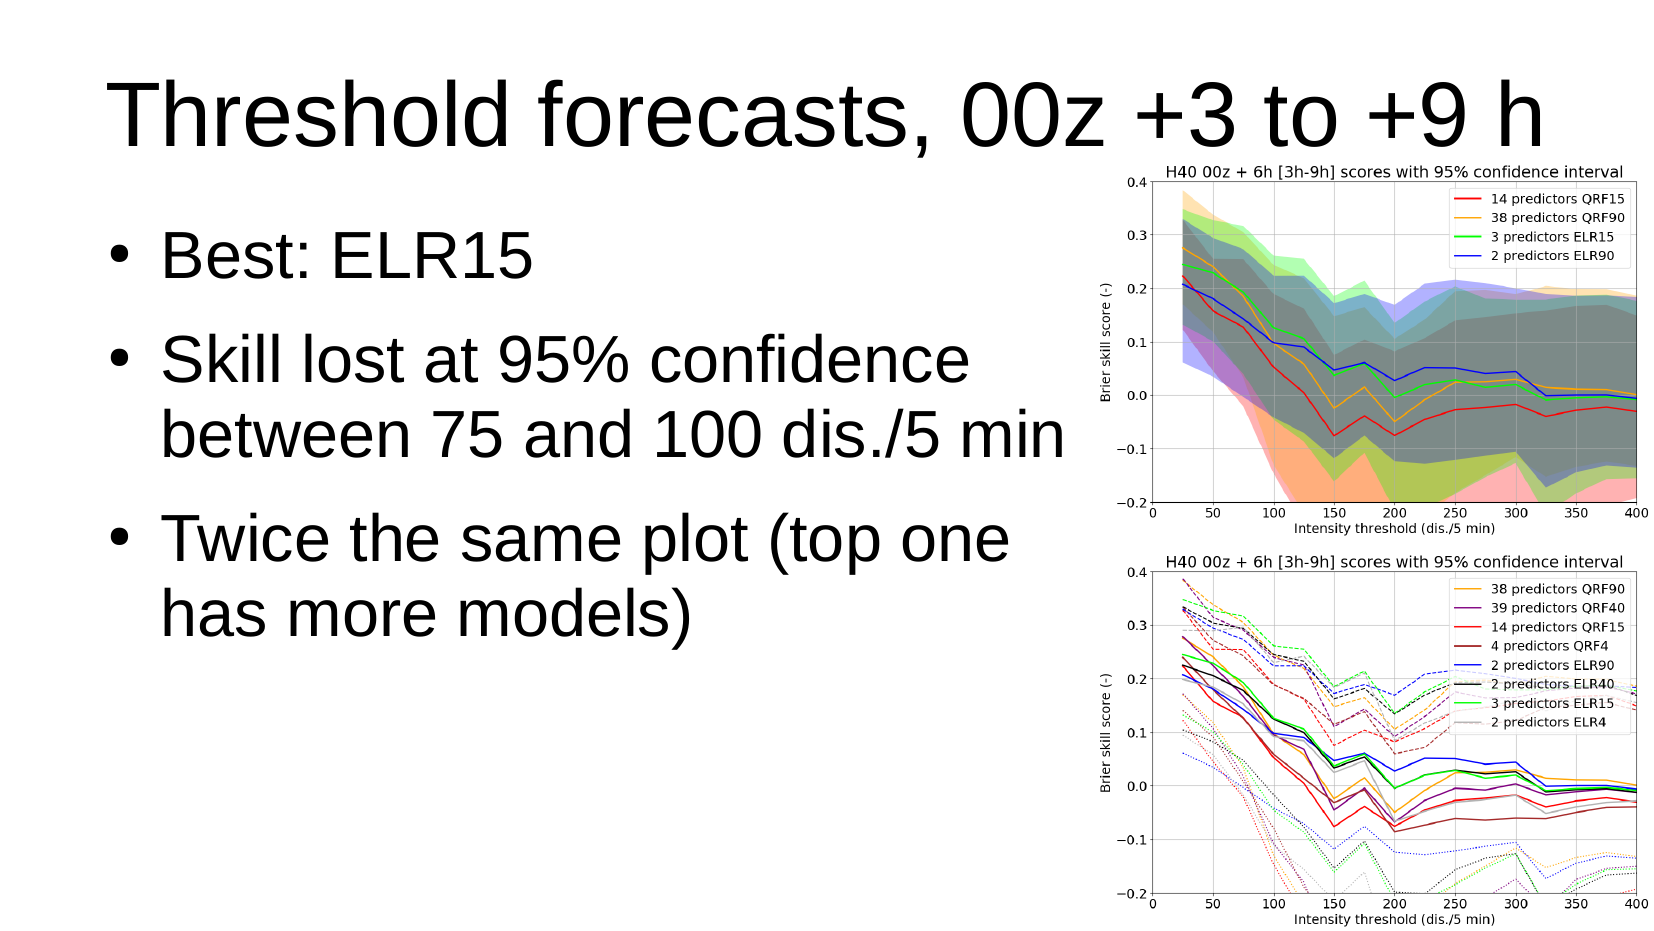

# Threshold forecasts, 00z +3 to +9 h
Best: ELR15
Skill lost at 95% confidence between 75 and 100 dis./5 min
Twice the same plot (top one has more models)